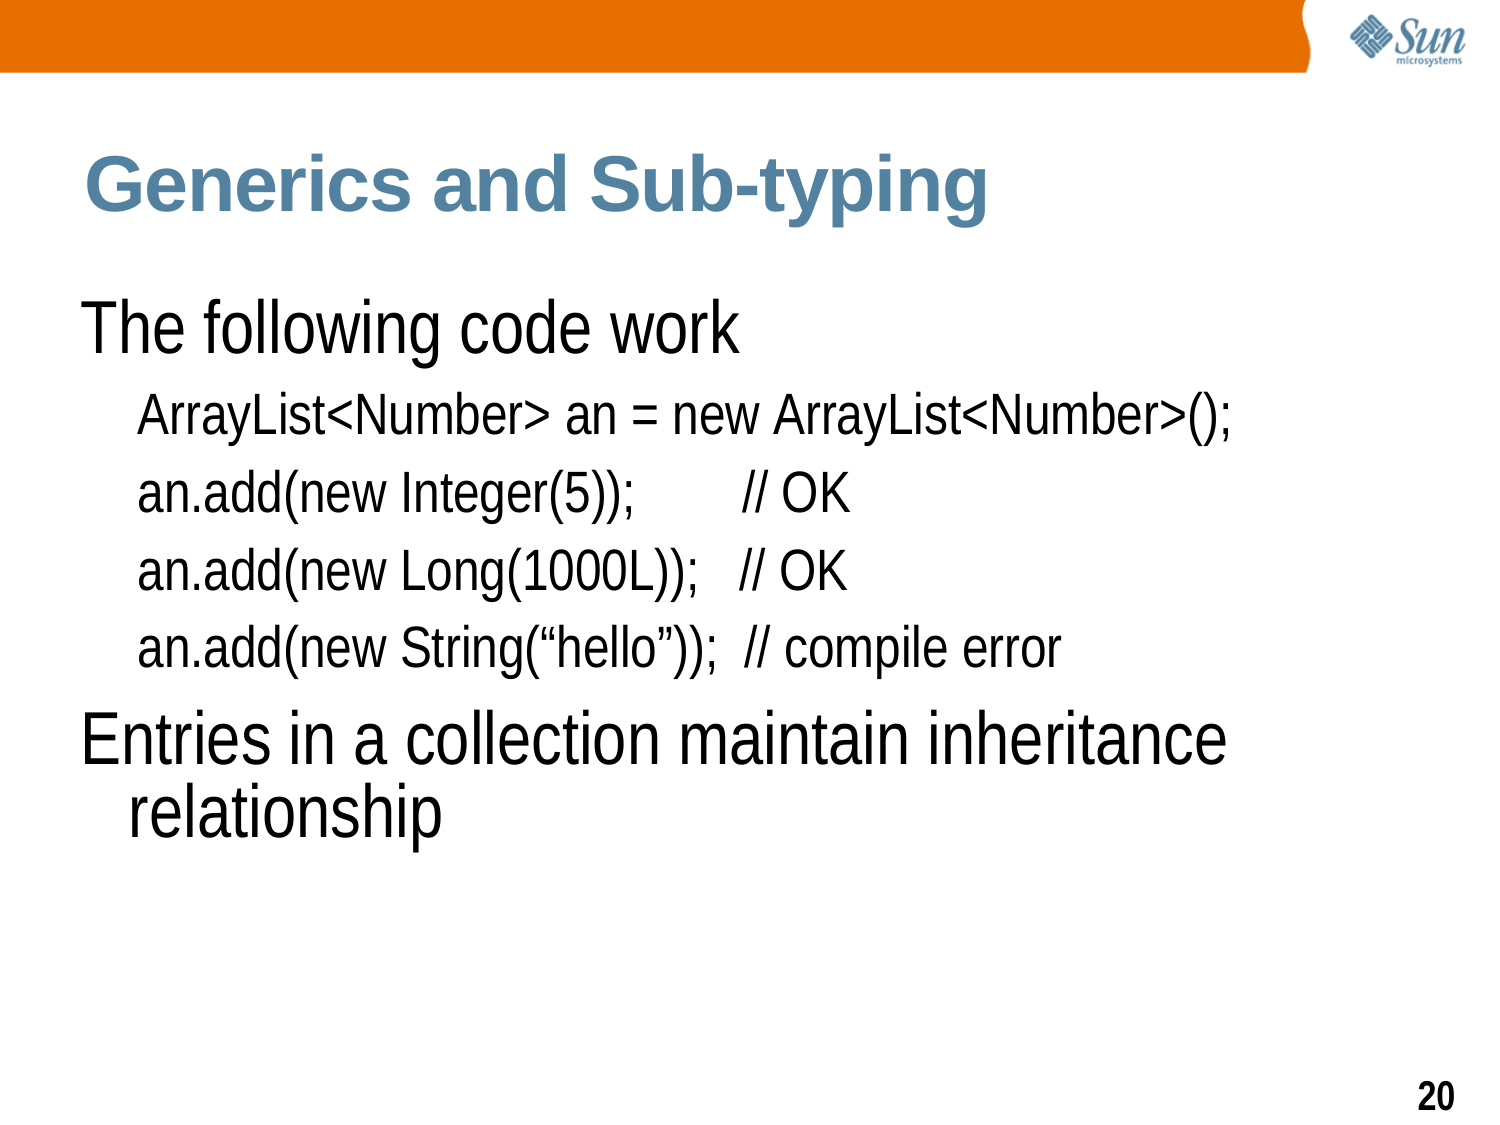

# Generics and Sub-typing
The following code work
ArrayList<Number> an = new ArrayList<Number>();
an.add(new Integer(5)); // OK
an.add(new Long(1000L)); // OK
an.add(new String(“hello”)); // compile error
Entries in a collection maintain inheritance relationship